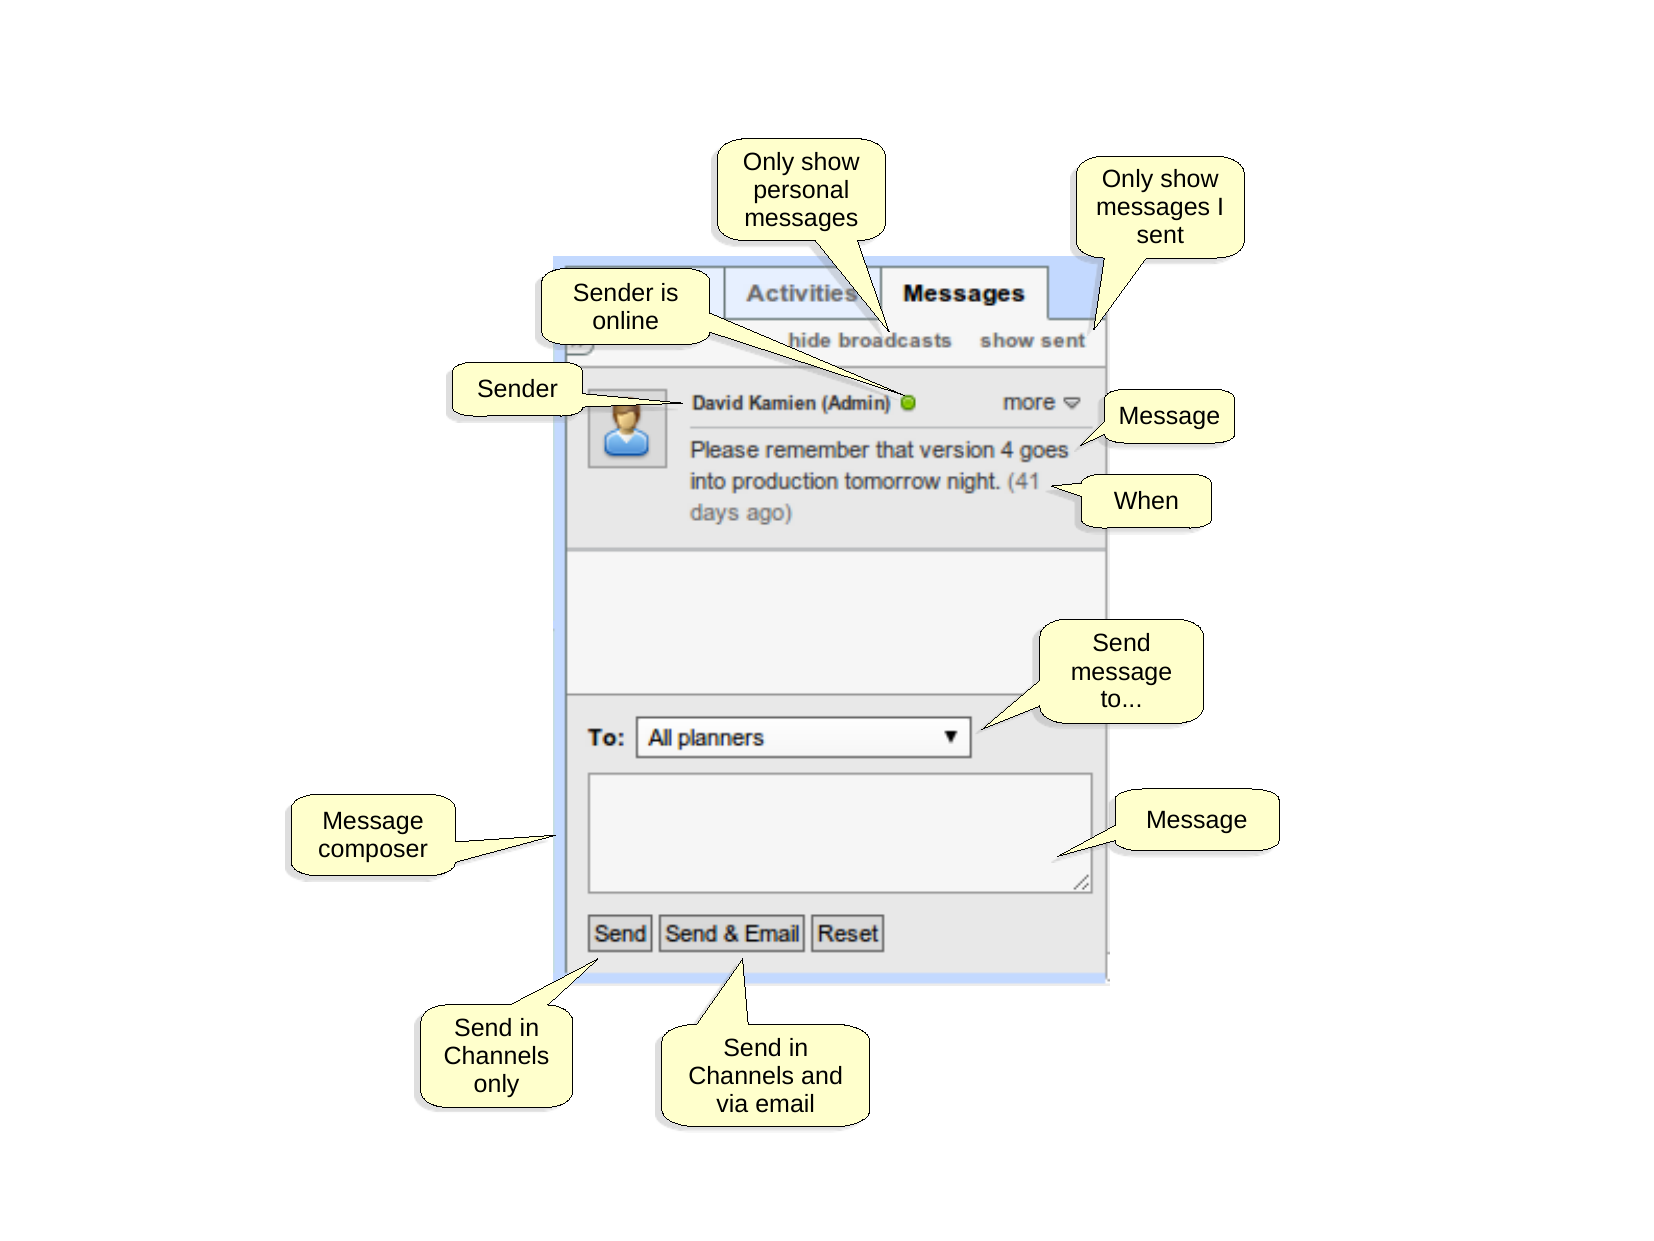

Only show personal messages
Only show messages I sent
Sender is online
Sender
Message
When
Send message to...
Message
Message composer
Send in Channels only
Send in Channels and via email